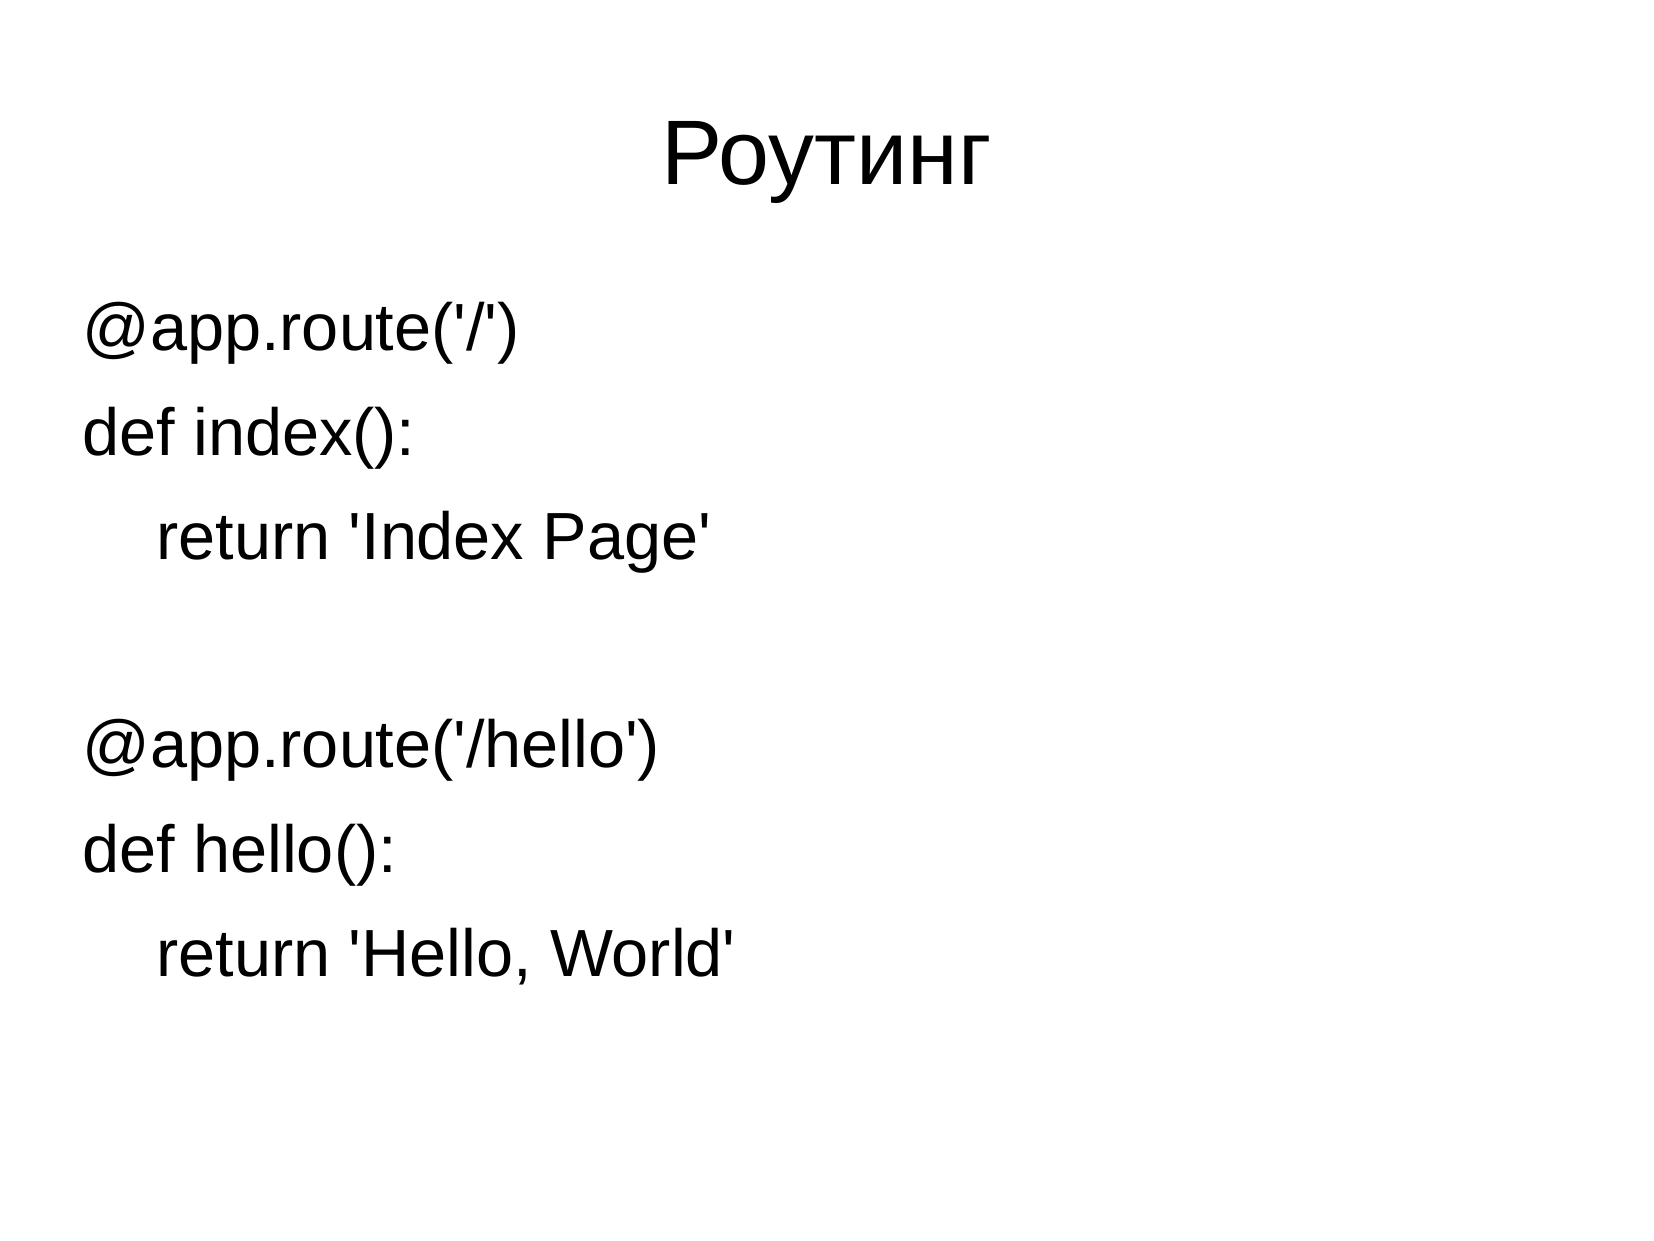

# Роутинг
@app.route('/')
def index():
 return 'Index Page'
@app.route('/hello')
def hello():
 return 'Hello, World'